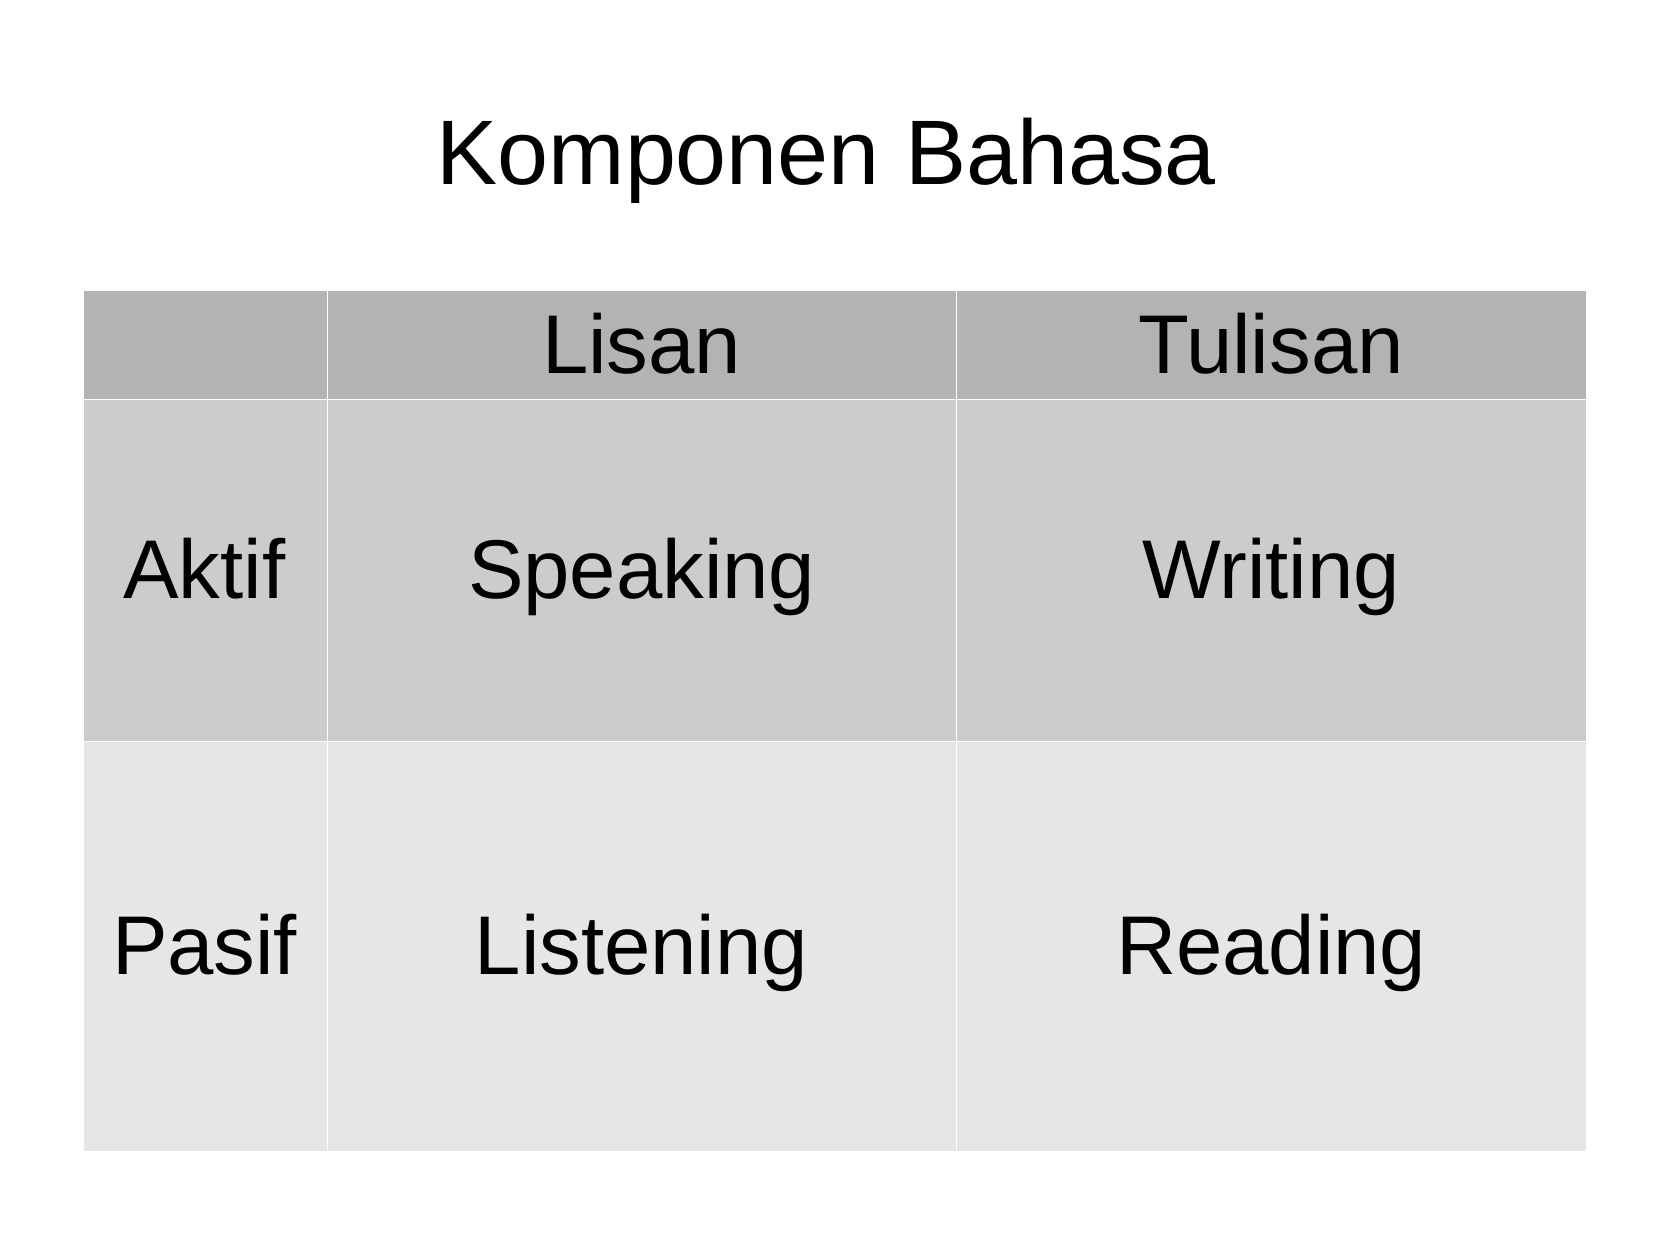

# Komponen Bahasa
| | Lisan | Tulisan |
| --- | --- | --- |
| Aktif | Speaking | Writing |
| Pasif | Listening | Reading |